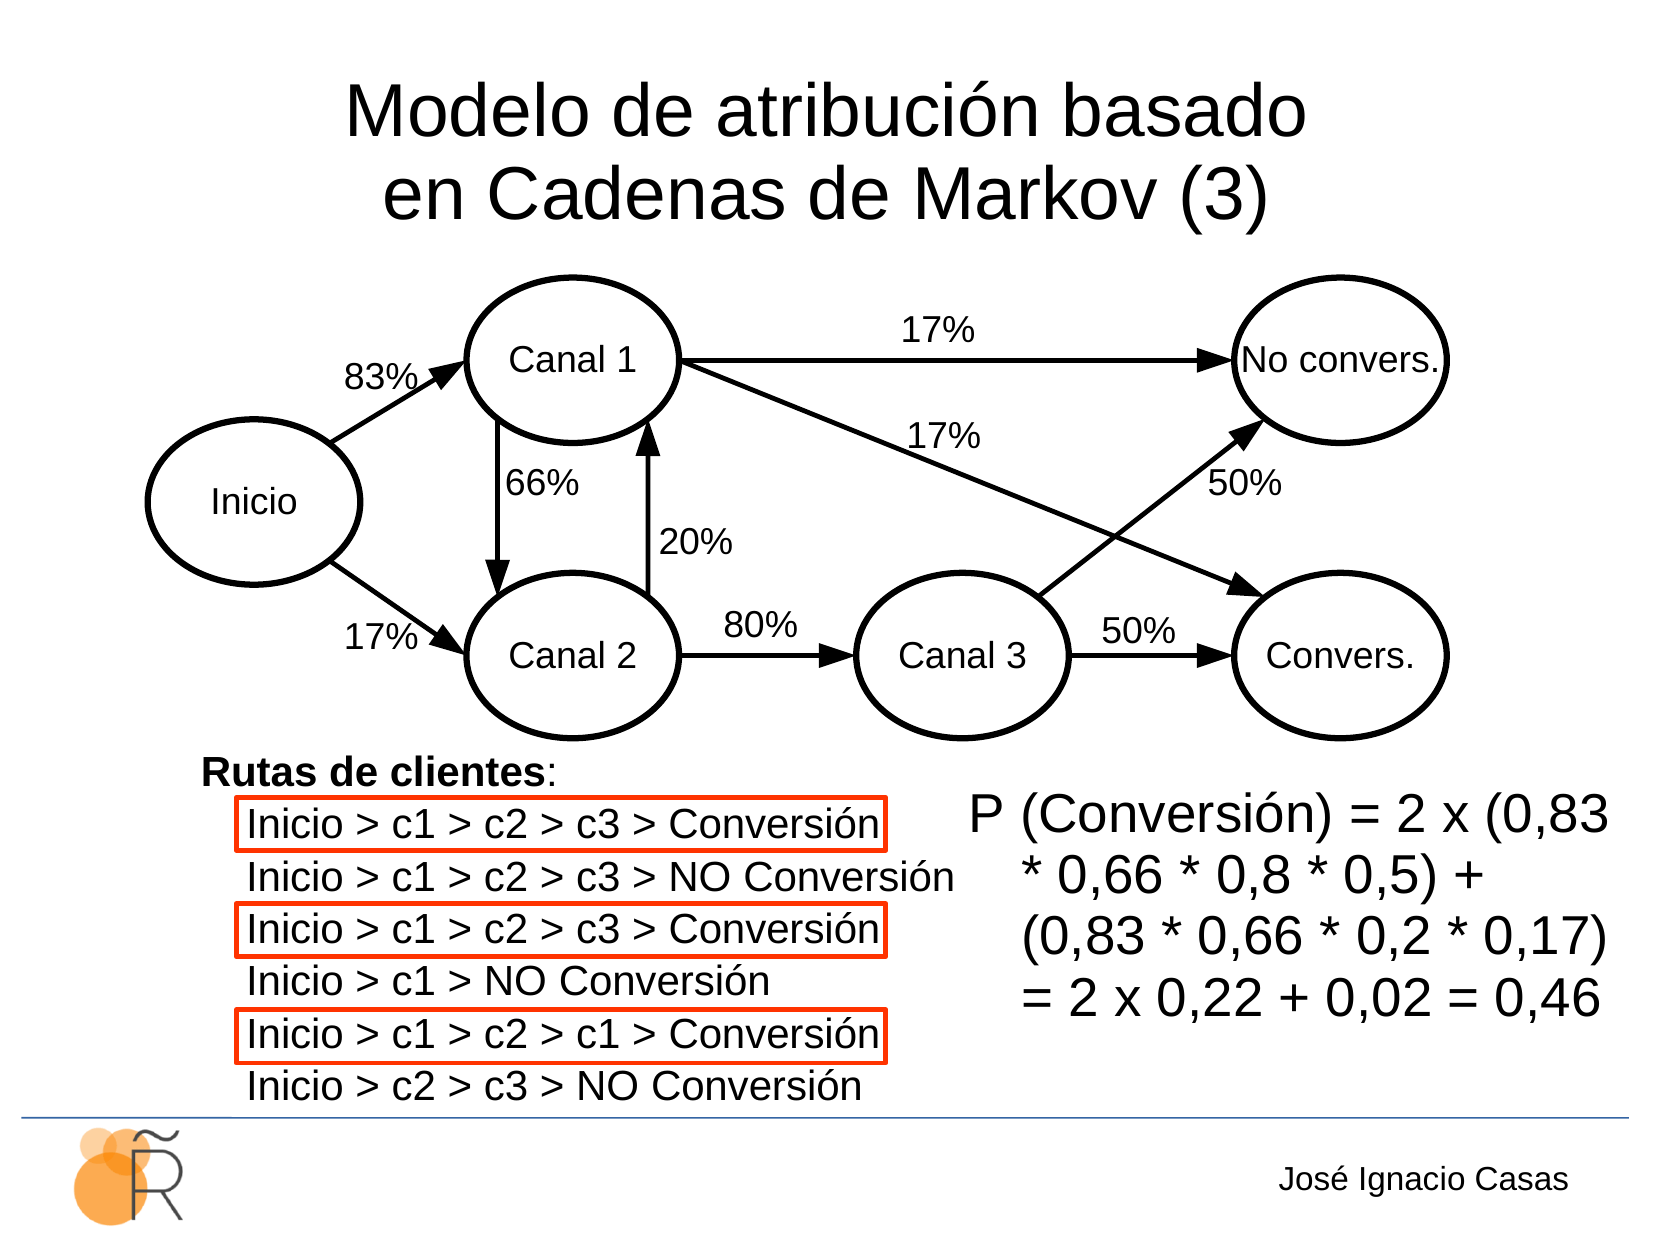

# Modelo de atribución basado en Cadenas de Markov (3)
Canal 1
No convers.
17%
83%
17%
Inicio
66%
50%
20%
Canal 2
Canal 3
Convers.
80%
50%
17%
Rutas de clientes:
Inicio > c1 > c2 > c3 > Conversión
Inicio > c1 > c2 > c3 > NO Conversión
Inicio > c1 > c2 > c3 > Conversión
Inicio > c1 > NO Conversión
Inicio > c1 > c2 > c1 > Conversión
Inicio > c2 > c3 > NO Conversión
P (Conversión) = 2 x (0,83 * 0,66 * 0,8 * 0,5) + (0,83 * 0,66 * 0,2 * 0,17) = 2 x 0,22 + 0,02 = 0,46